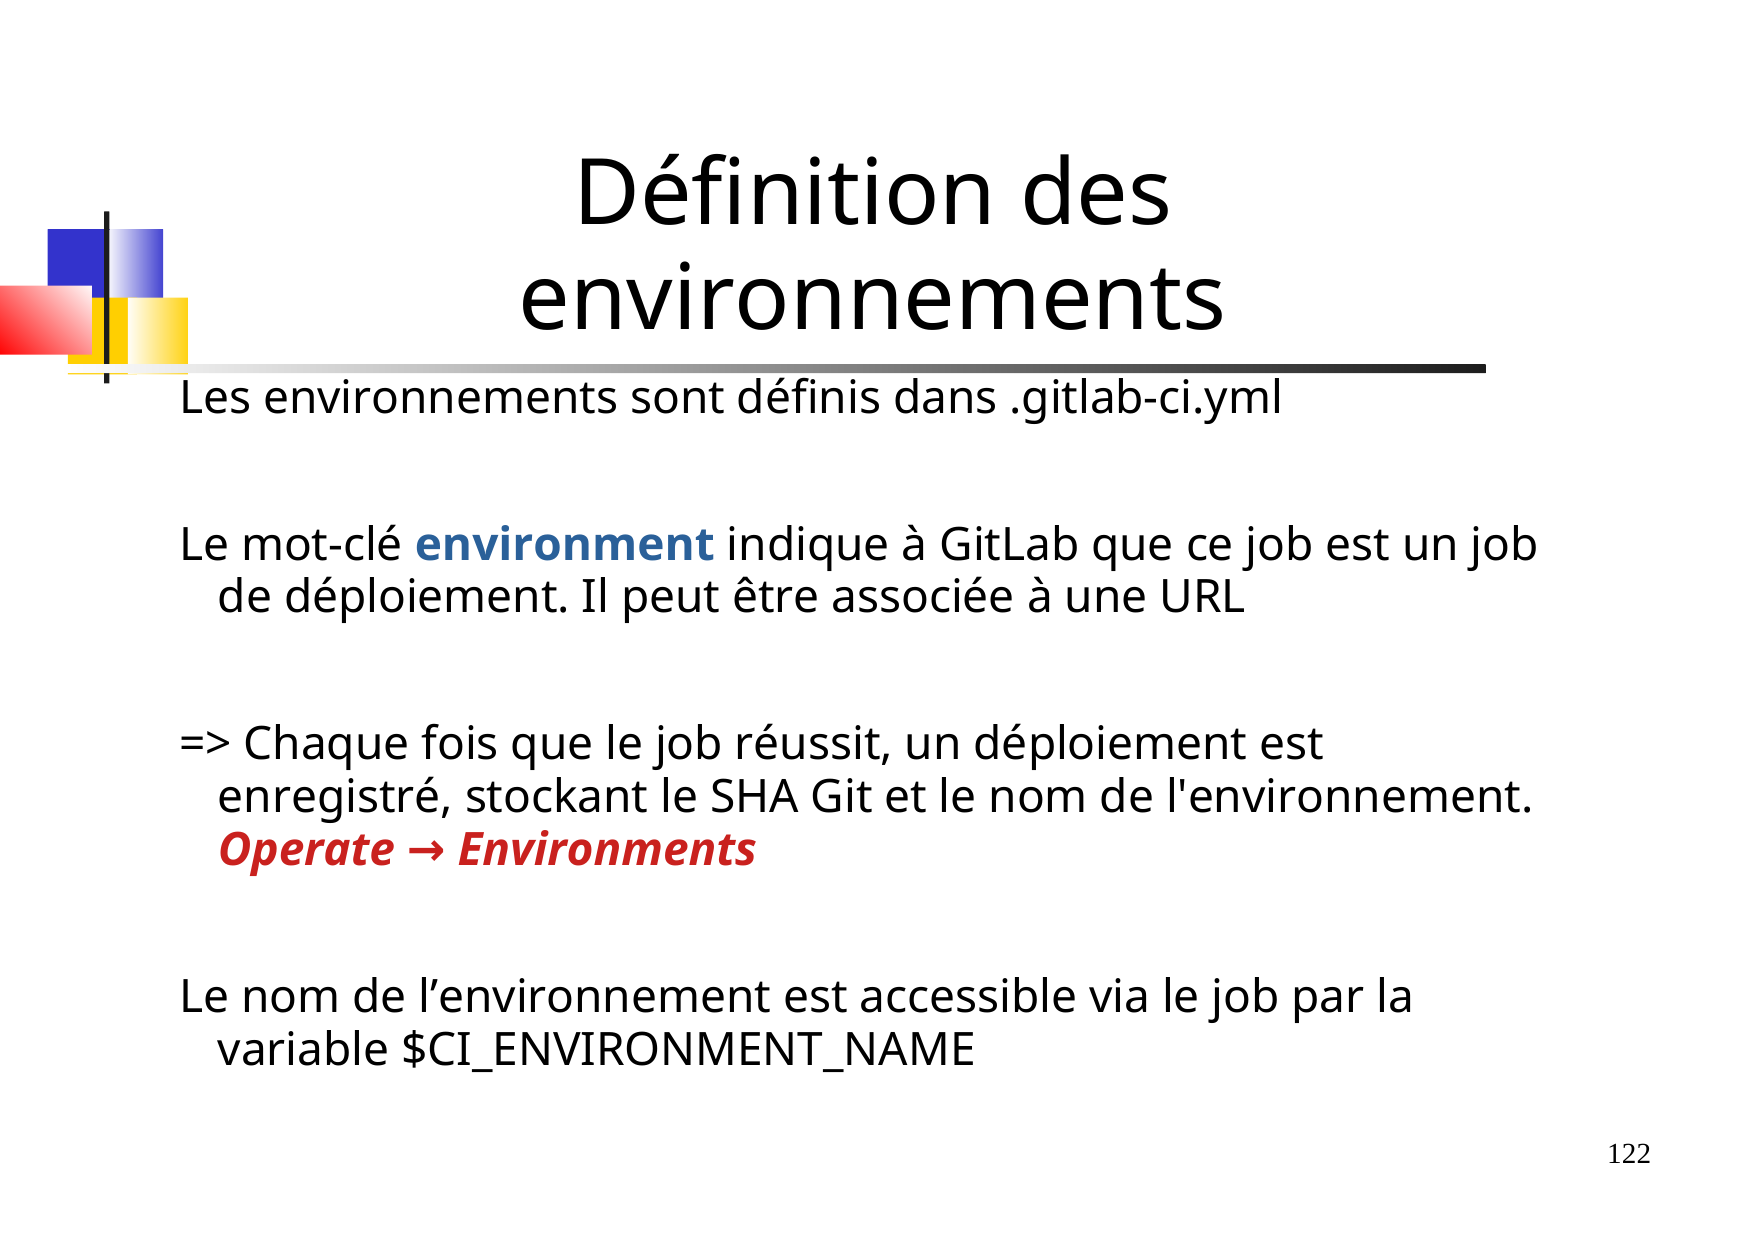

# Définition des environnements
Les environnements sont définis dans .gitlab-ci.yml
Le mot-clé environment indique à GitLab que ce job est un job de déploiement. Il peut être associée à une URL
=> Chaque fois que le job réussit, un déploiement est enregistré, stockant le SHA Git et le nom de l'environnement.
Operate → Environments
Le nom de l’environnement est accessible via le job par la variable $CI_ENVIRONMENT_NAME